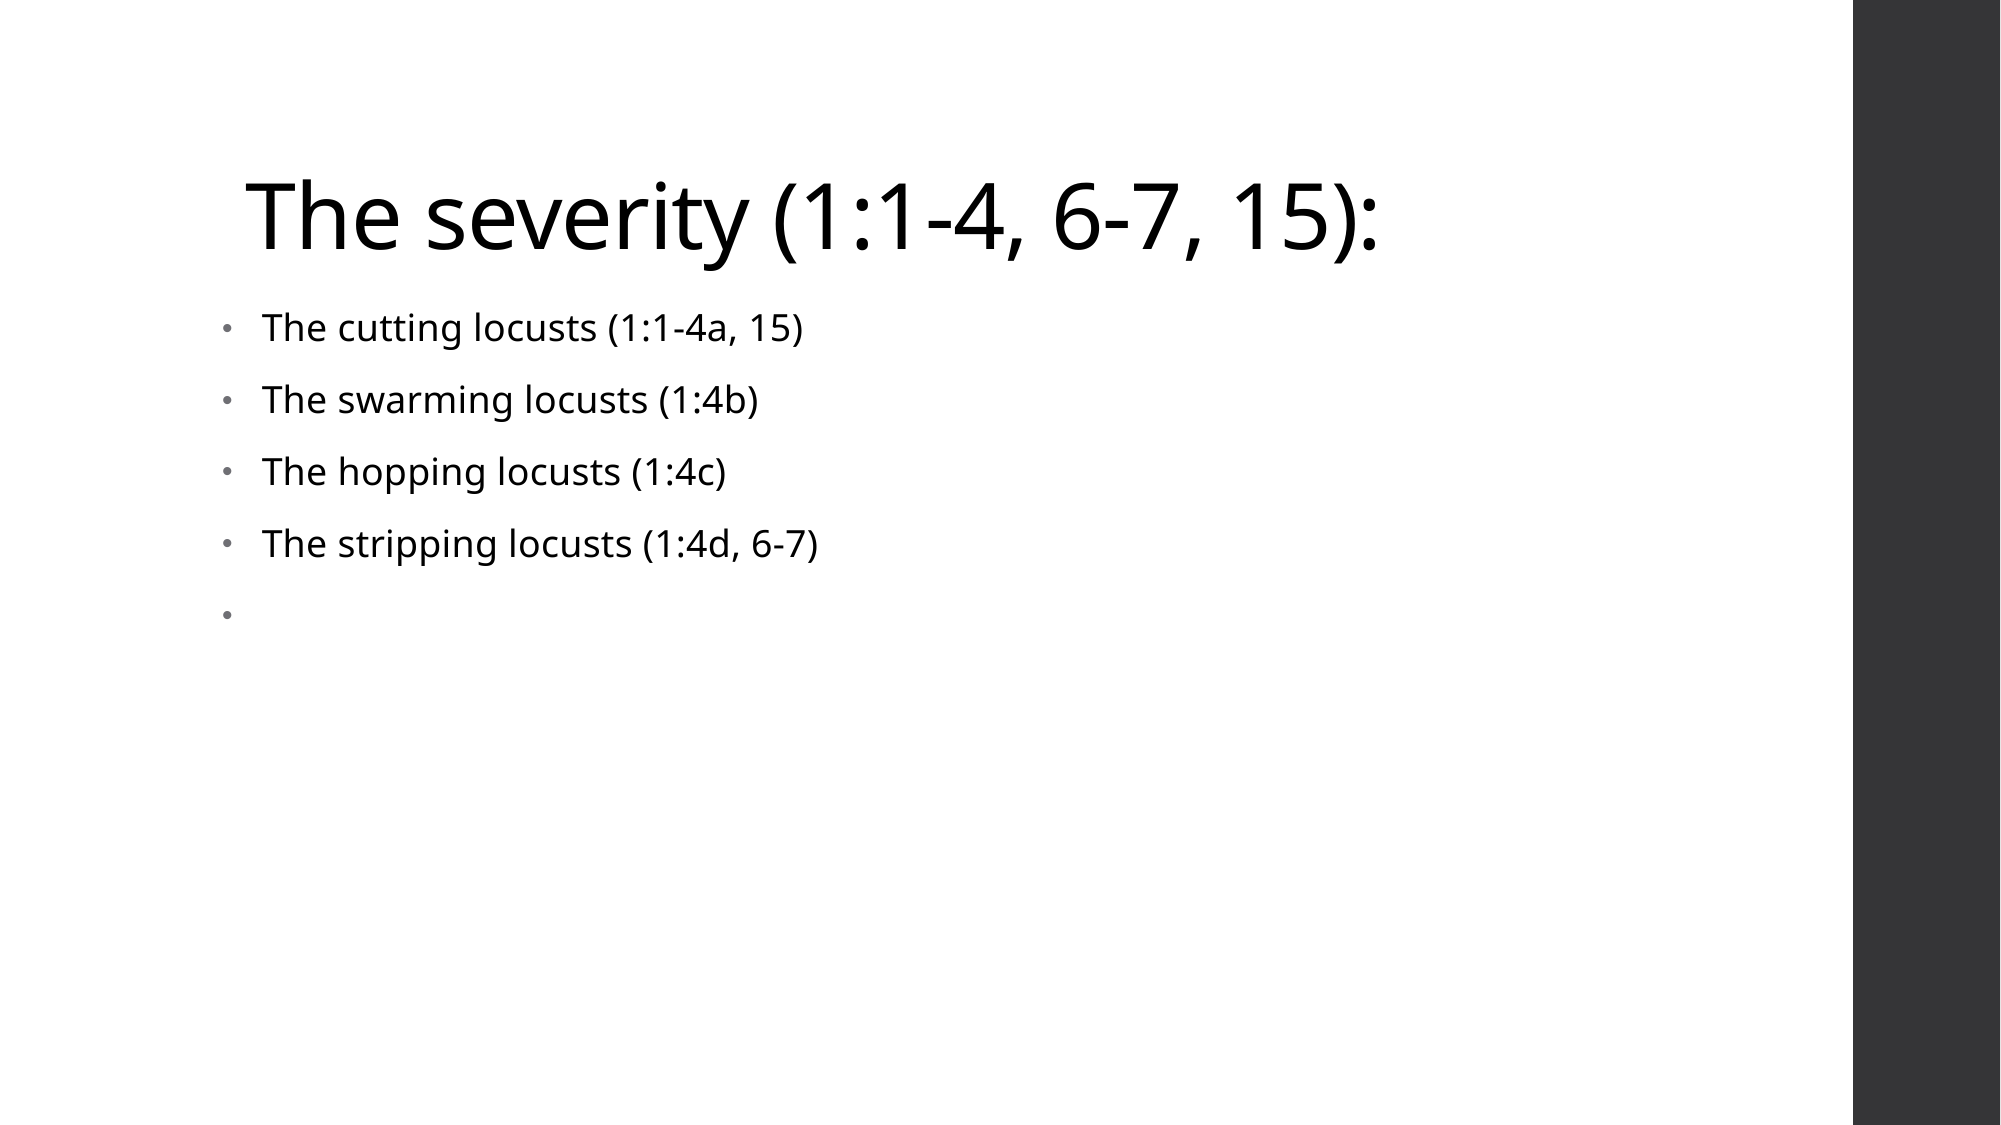

# The severity (1:1-4, 6-7, 15):
 The cutting locusts (1:1-4a, 15)
 The swarming locusts (1:4b)
 The hopping locusts (1:4c)
 The stripping locusts (1:4d, 6-7)